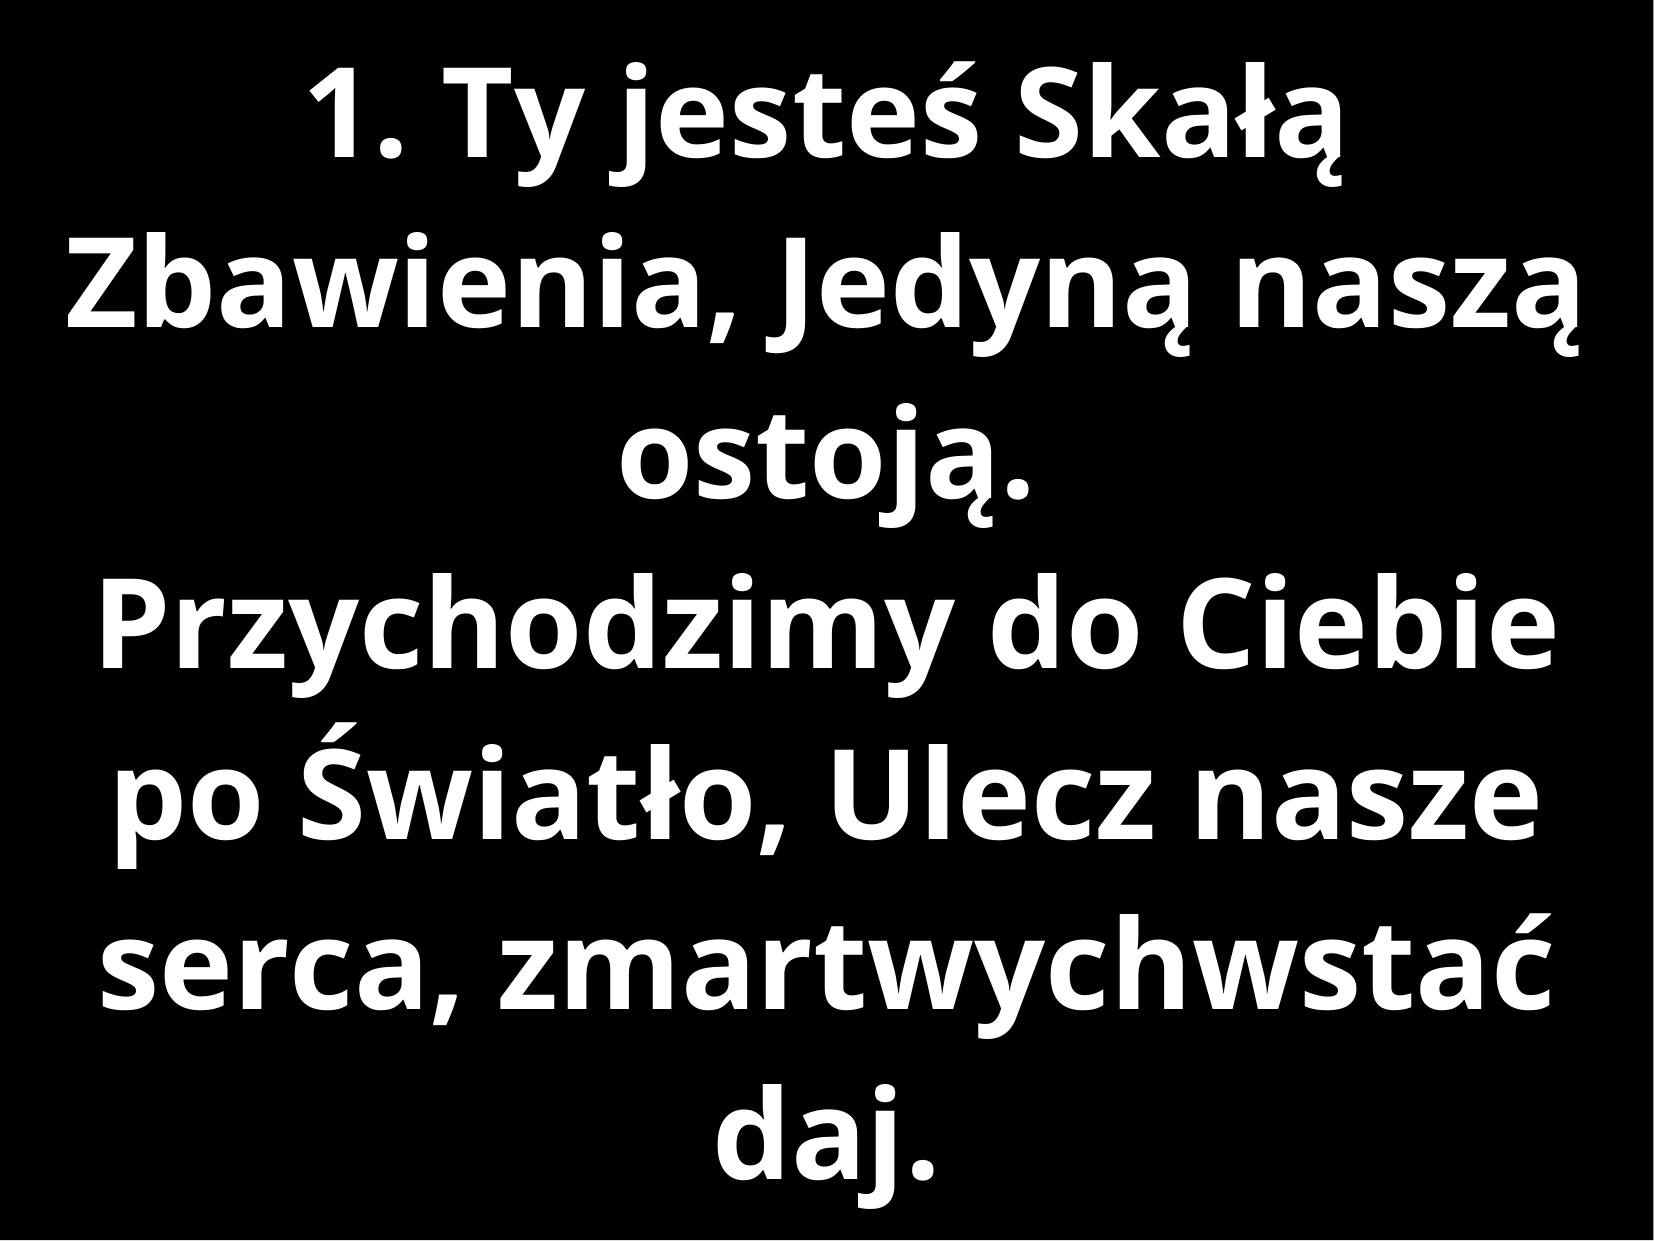

# 1. Ty jesteś Skałą Zbawienia, Jedyną naszą ostoją. Przychodzimy do Ciebie po Światło, Ulecz nasze serca, zmartwychwstać daj.